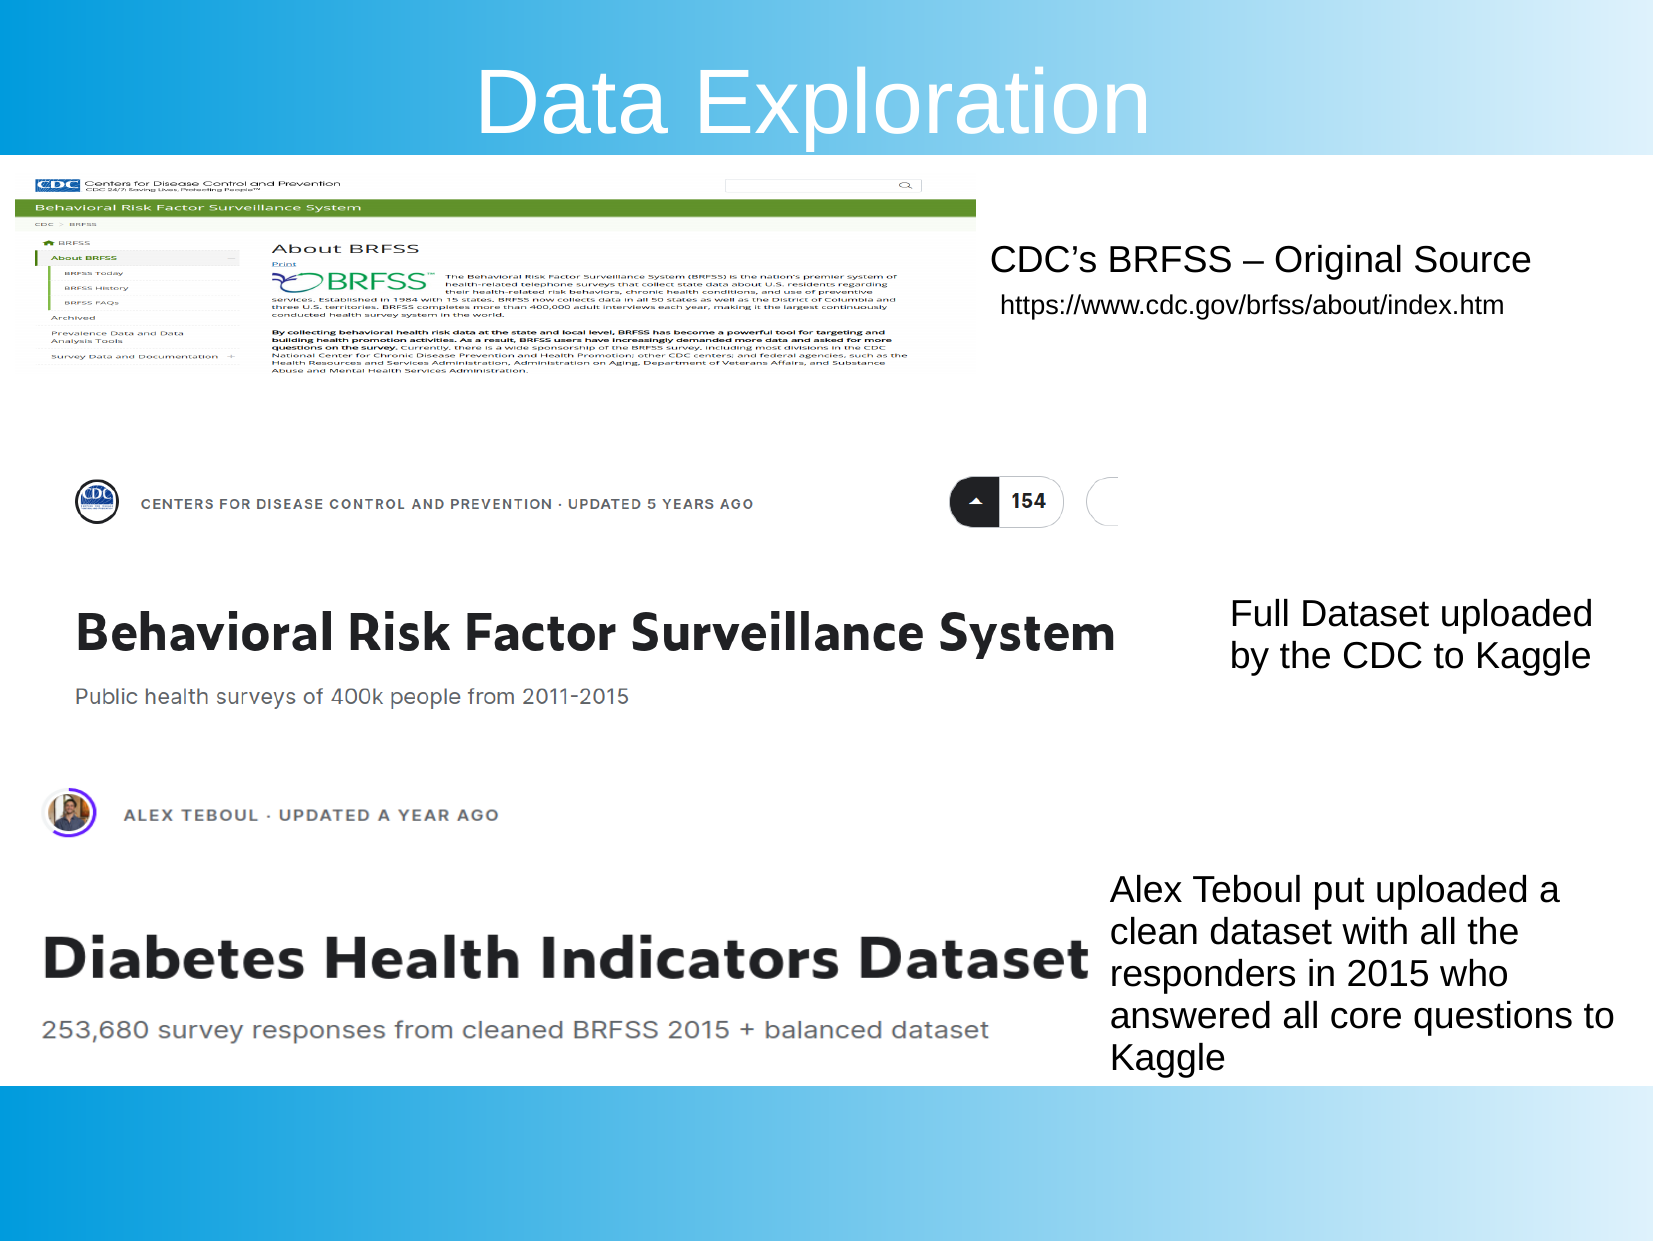

# Data Exploration
CDC’s BRFSS – Original Source
 https://www.cdc.gov/brfss/about/index.htm
Full Dataset uploaded by the CDC to Kaggle
Alex Teboul put uploaded a clean dataset with all the responders in 2015 who answered all core questions to Kaggle